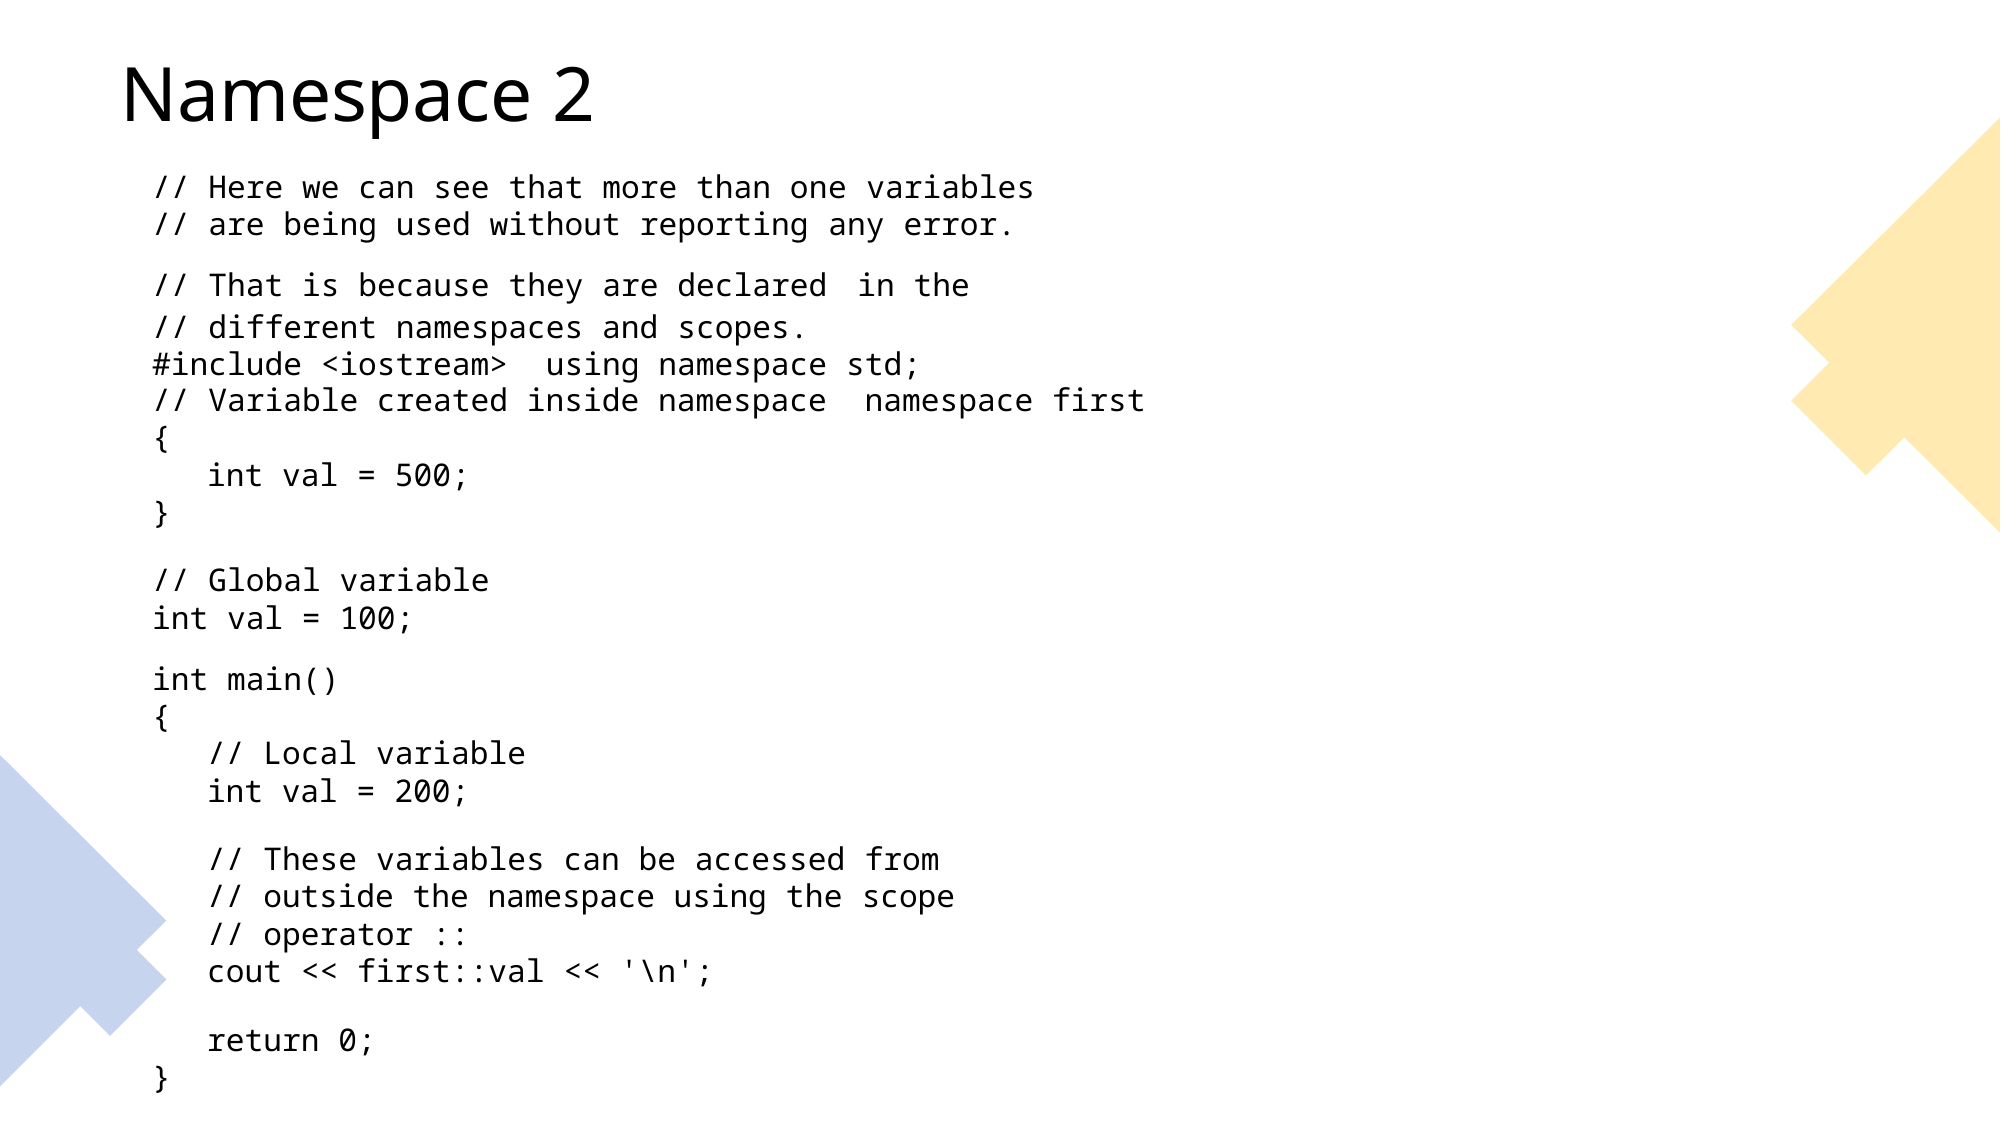

# Namespace 2
// Here we can see that more than one variables
// are being used without reporting any error.
// That is because they are declared in the
// different namespaces and scopes.
#include <iostream> using namespace std;
// Variable created inside namespace namespace first
{
int val = 500;
}
// Global variable
int val = 100;
int main()
{
// Local variable
int val = 200;
// These variables can be accessed from
// outside the namespace using the scope
// operator ::
cout << first::val << '\n';
return 0;
}